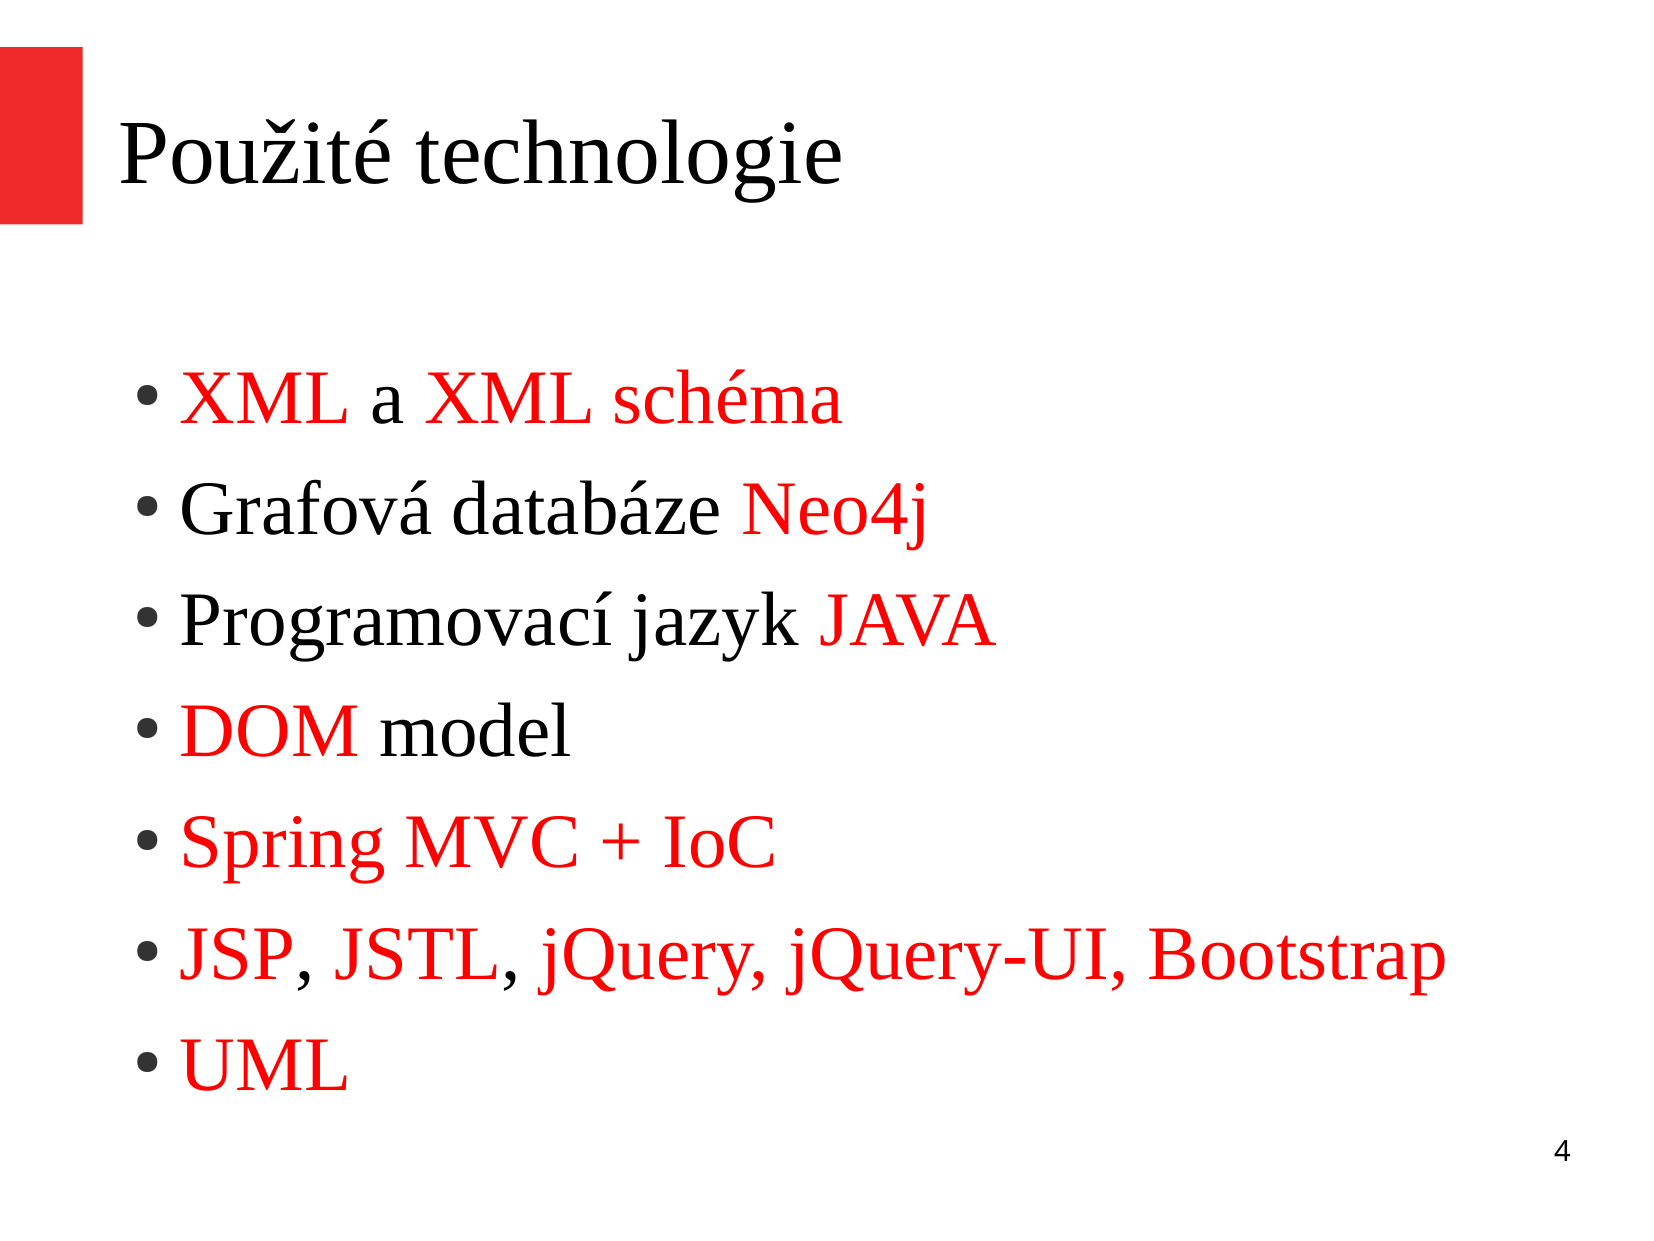

# Použité technologie
XML a XML schéma
Grafová databáze Neo4j
Programovací jazyk JAVA
DOM model
Spring MVC + IoC
JSP, JSTL, jQuery, jQuery-UI, Bootstrap
UML
4